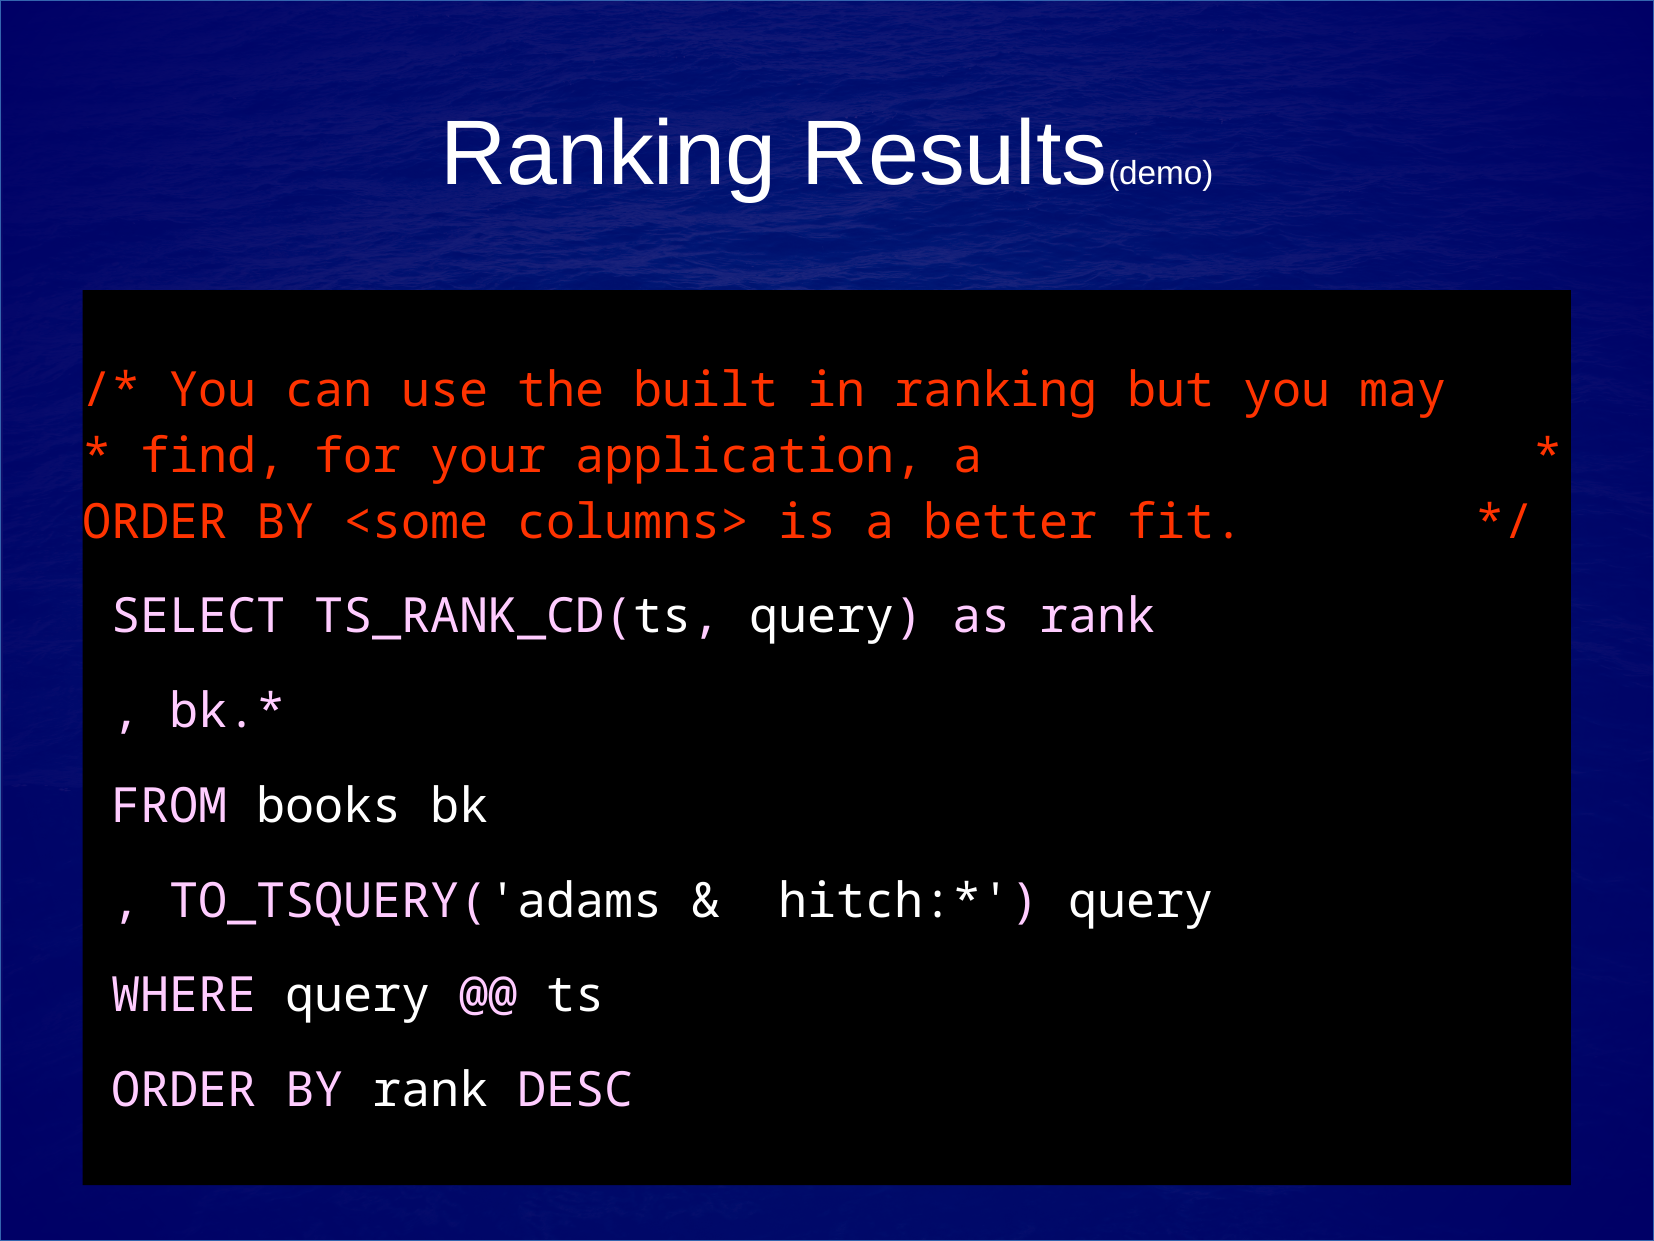

# Ranking Results(demo)
/* You can use the built in ranking but you may * find, for your application, a * ORDER BY <some columns> is a better fit. */
 SELECT TS_RANK_CD(ts, query) as rank
 , bk.*
 FROM books bk
 , TO_TSQUERY('adams & hitch:*') query
 WHERE query @@ ts
 ORDER BY rank DESC